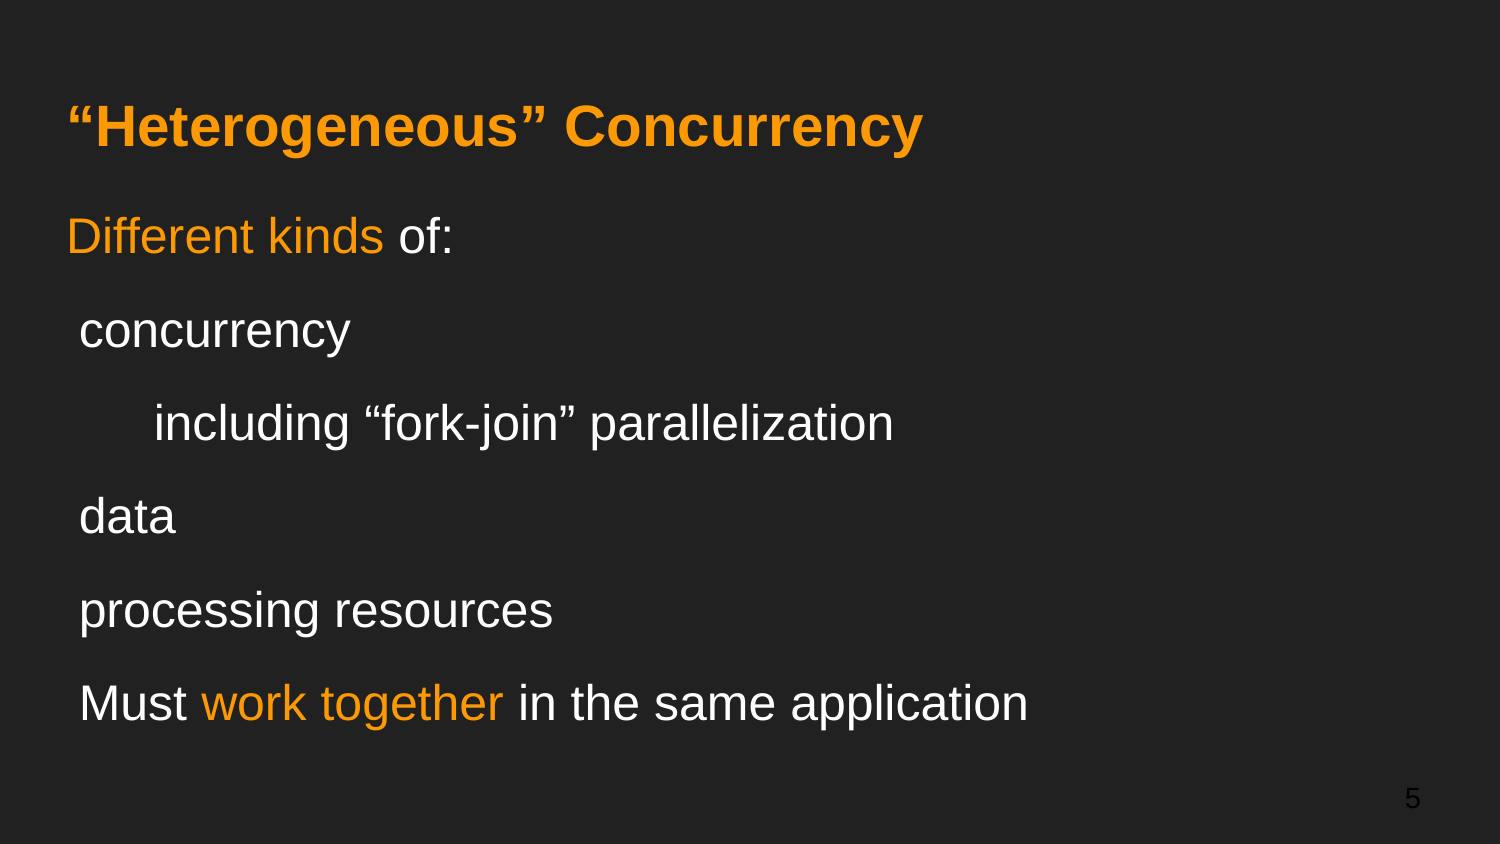

“Heterogeneous” Concurrency
# Different kinds of:
concurrency
including “fork-join” parallelization
data
processing resources
Must work together in the same application